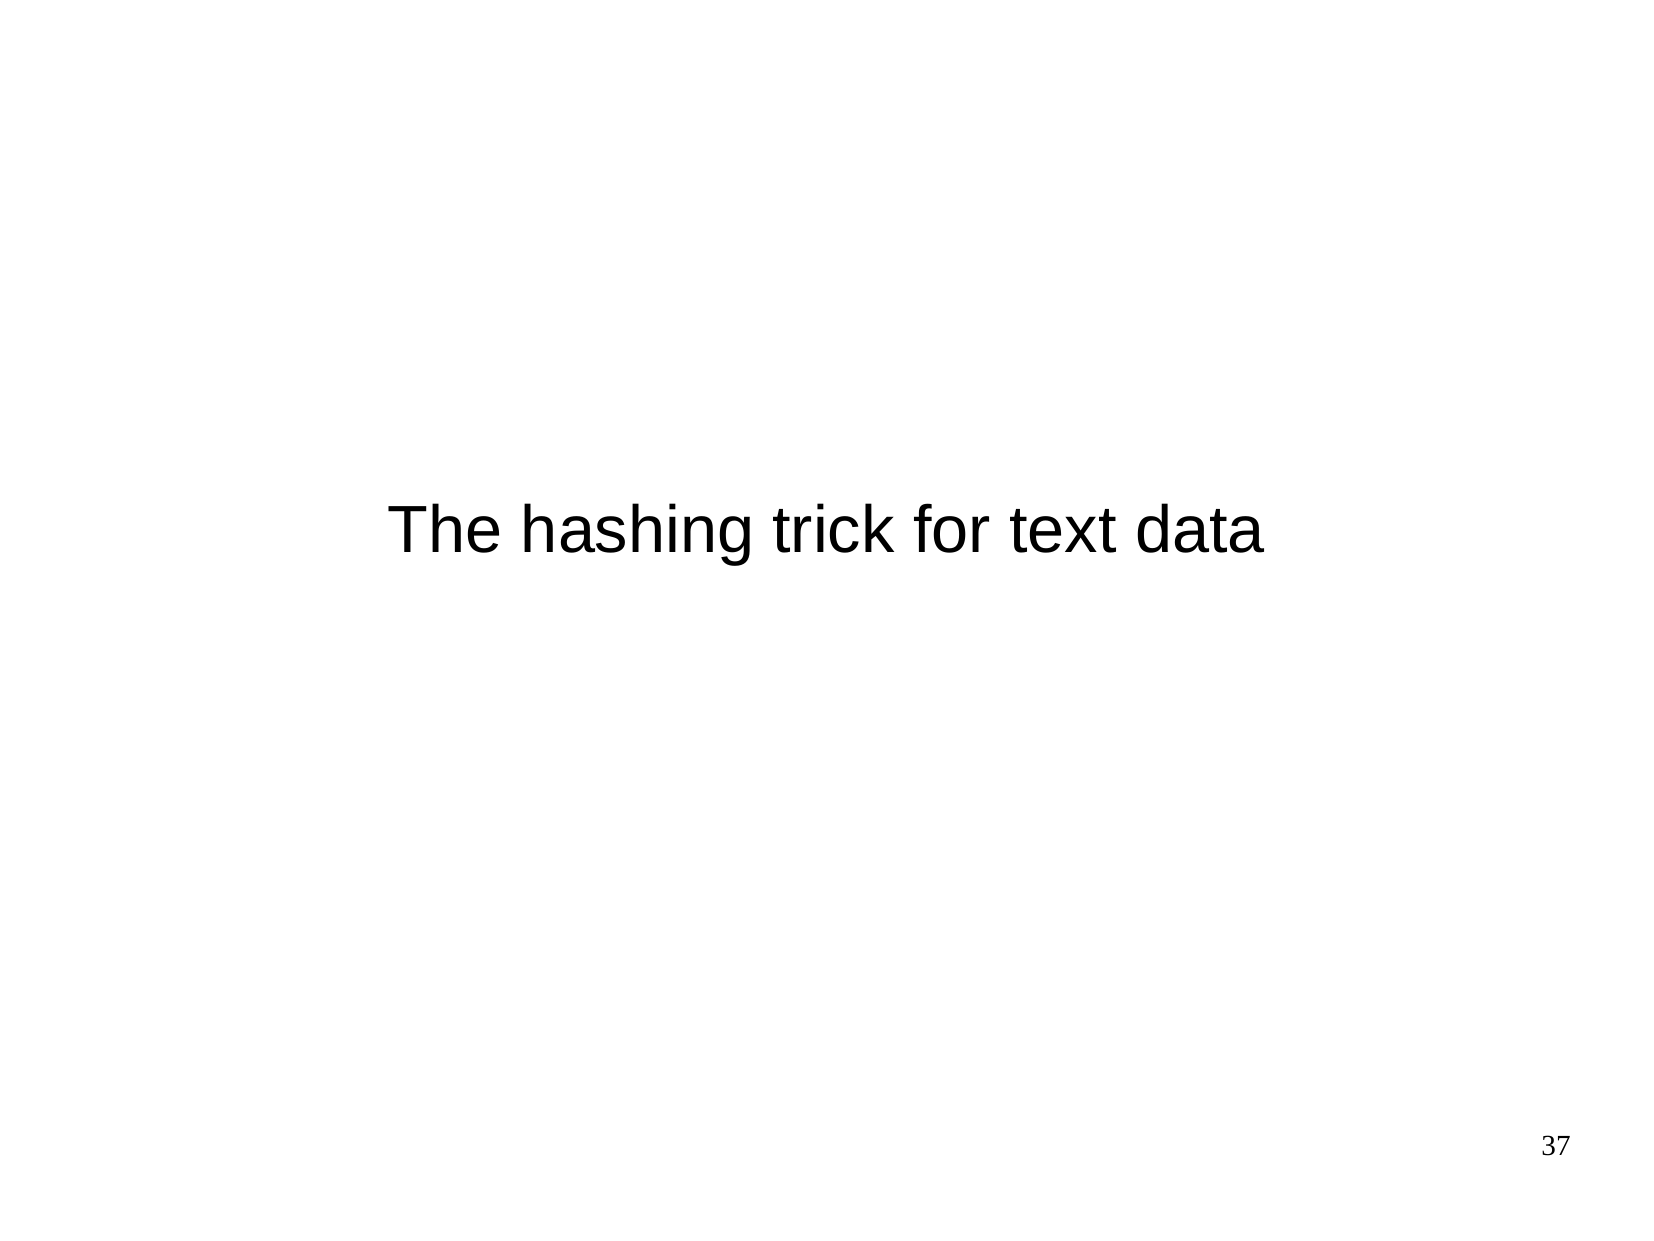

# The hashing trick for text data
37